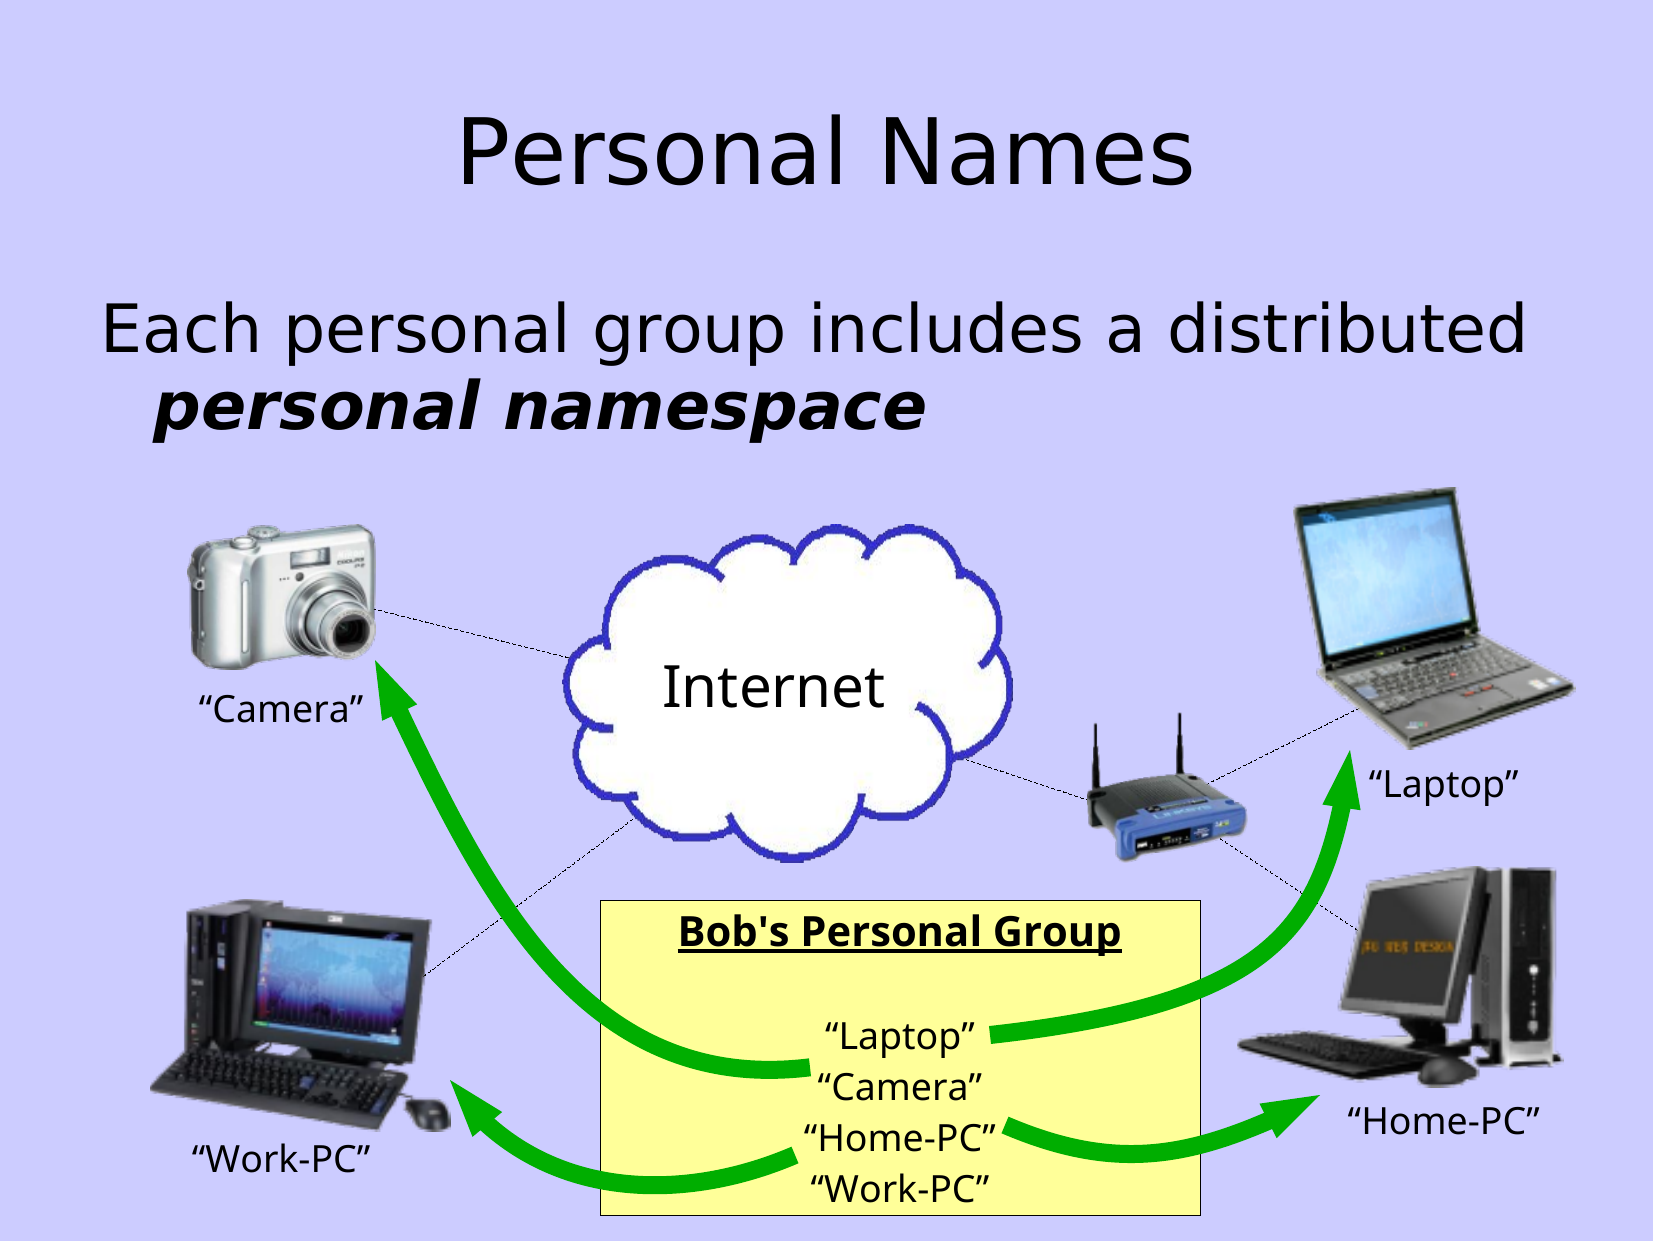

# Personal Names
Each personal group includes a distributed
personal namespace
Internet
“Camera”
“Laptop”
Bob's Personal Group
“Laptop”
“Camera”
“Home-PC”
“Work-PC”
“Home-PC”
“Work-PC”